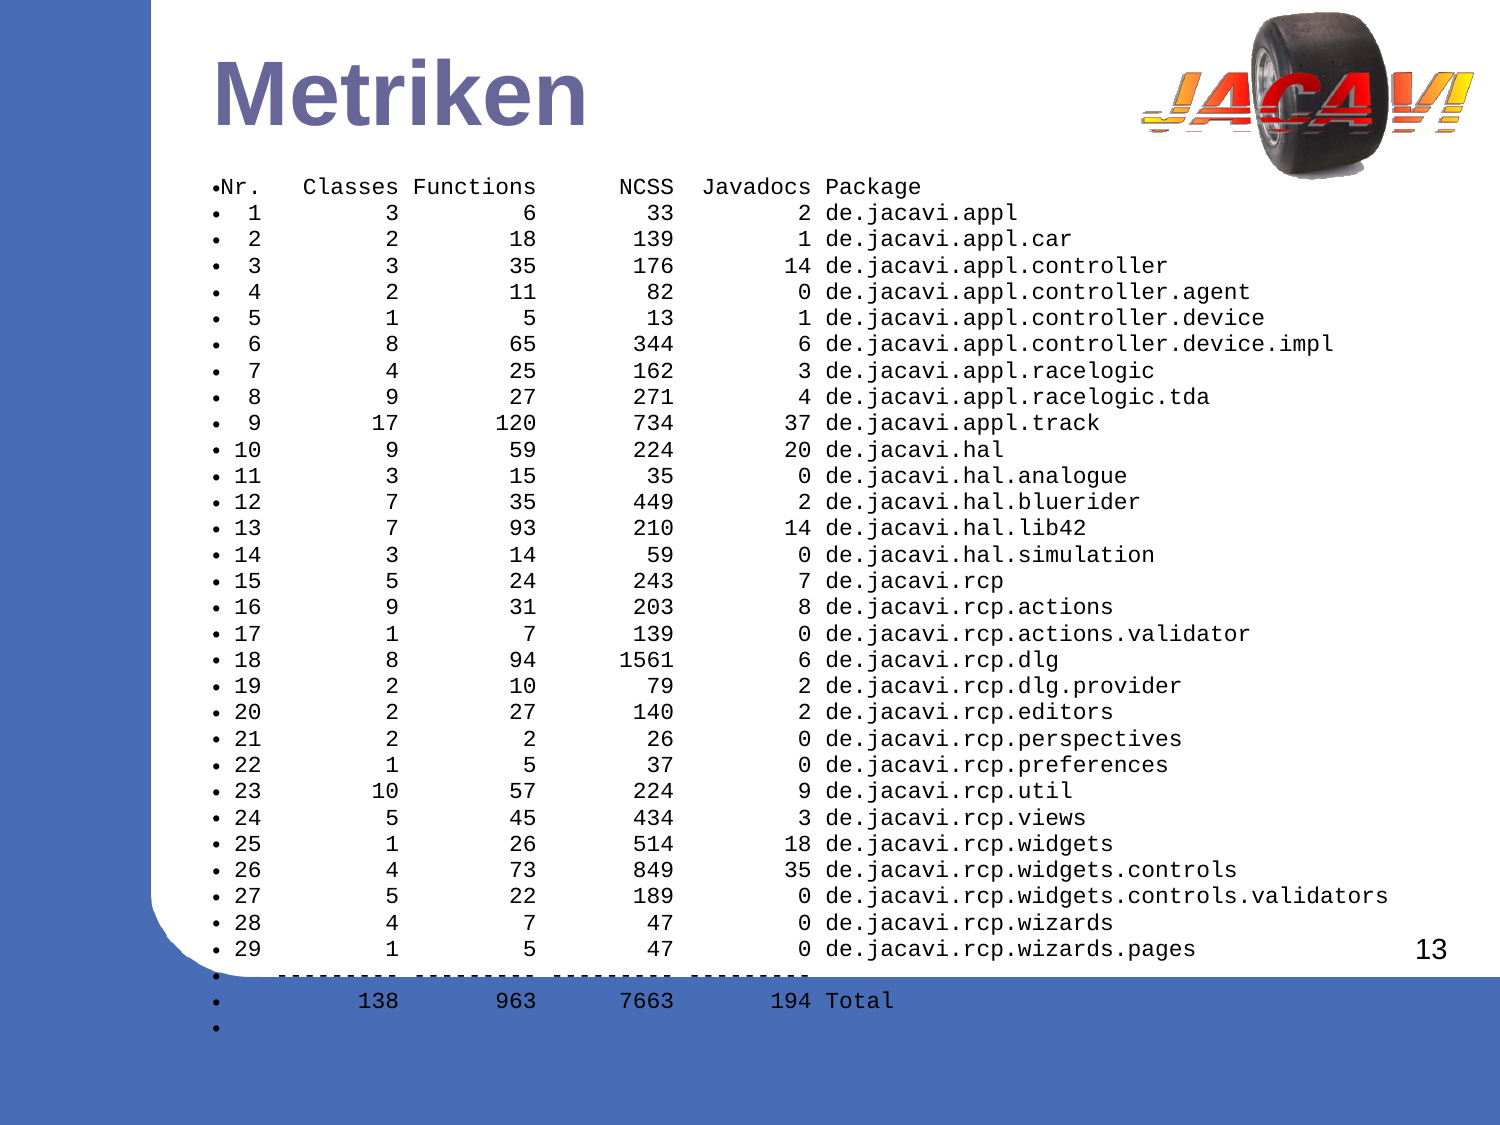

# Metriken
Nr. Classes Functions NCSS Javadocs Package
 1 3 6 33 2 de.jacavi.appl
 2 2 18 139 1 de.jacavi.appl.car
 3 3 35 176 14 de.jacavi.appl.controller
 4 2 11 82 0 de.jacavi.appl.controller.agent
 5 1 5 13 1 de.jacavi.appl.controller.device
 6 8 65 344 6 de.jacavi.appl.controller.device.impl
 7 4 25 162 3 de.jacavi.appl.racelogic
 8 9 27 271 4 de.jacavi.appl.racelogic.tda
 9 17 120 734 37 de.jacavi.appl.track
 10 9 59 224 20 de.jacavi.hal
 11 3 15 35 0 de.jacavi.hal.analogue
 12 7 35 449 2 de.jacavi.hal.bluerider
 13 7 93 210 14 de.jacavi.hal.lib42
 14 3 14 59 0 de.jacavi.hal.simulation
 15 5 24 243 7 de.jacavi.rcp
 16 9 31 203 8 de.jacavi.rcp.actions
 17 1 7 139 0 de.jacavi.rcp.actions.validator
 18 8 94 1561 6 de.jacavi.rcp.dlg
 19 2 10 79 2 de.jacavi.rcp.dlg.provider
 20 2 27 140 2 de.jacavi.rcp.editors
 21 2 2 26 0 de.jacavi.rcp.perspectives
 22 1 5 37 0 de.jacavi.rcp.preferences
 23 10 57 224 9 de.jacavi.rcp.util
 24 5 45 434 3 de.jacavi.rcp.views
 25 1 26 514 18 de.jacavi.rcp.widgets
 26 4 73 849 35 de.jacavi.rcp.widgets.controls
 27 5 22 189 0 de.jacavi.rcp.widgets.controls.validators
 28 4 7 47 0 de.jacavi.rcp.wizards
 29 1 5 47 0 de.jacavi.rcp.wizards.pages
 --------- --------- --------- ---------
 138 963 7663 194 Total
13